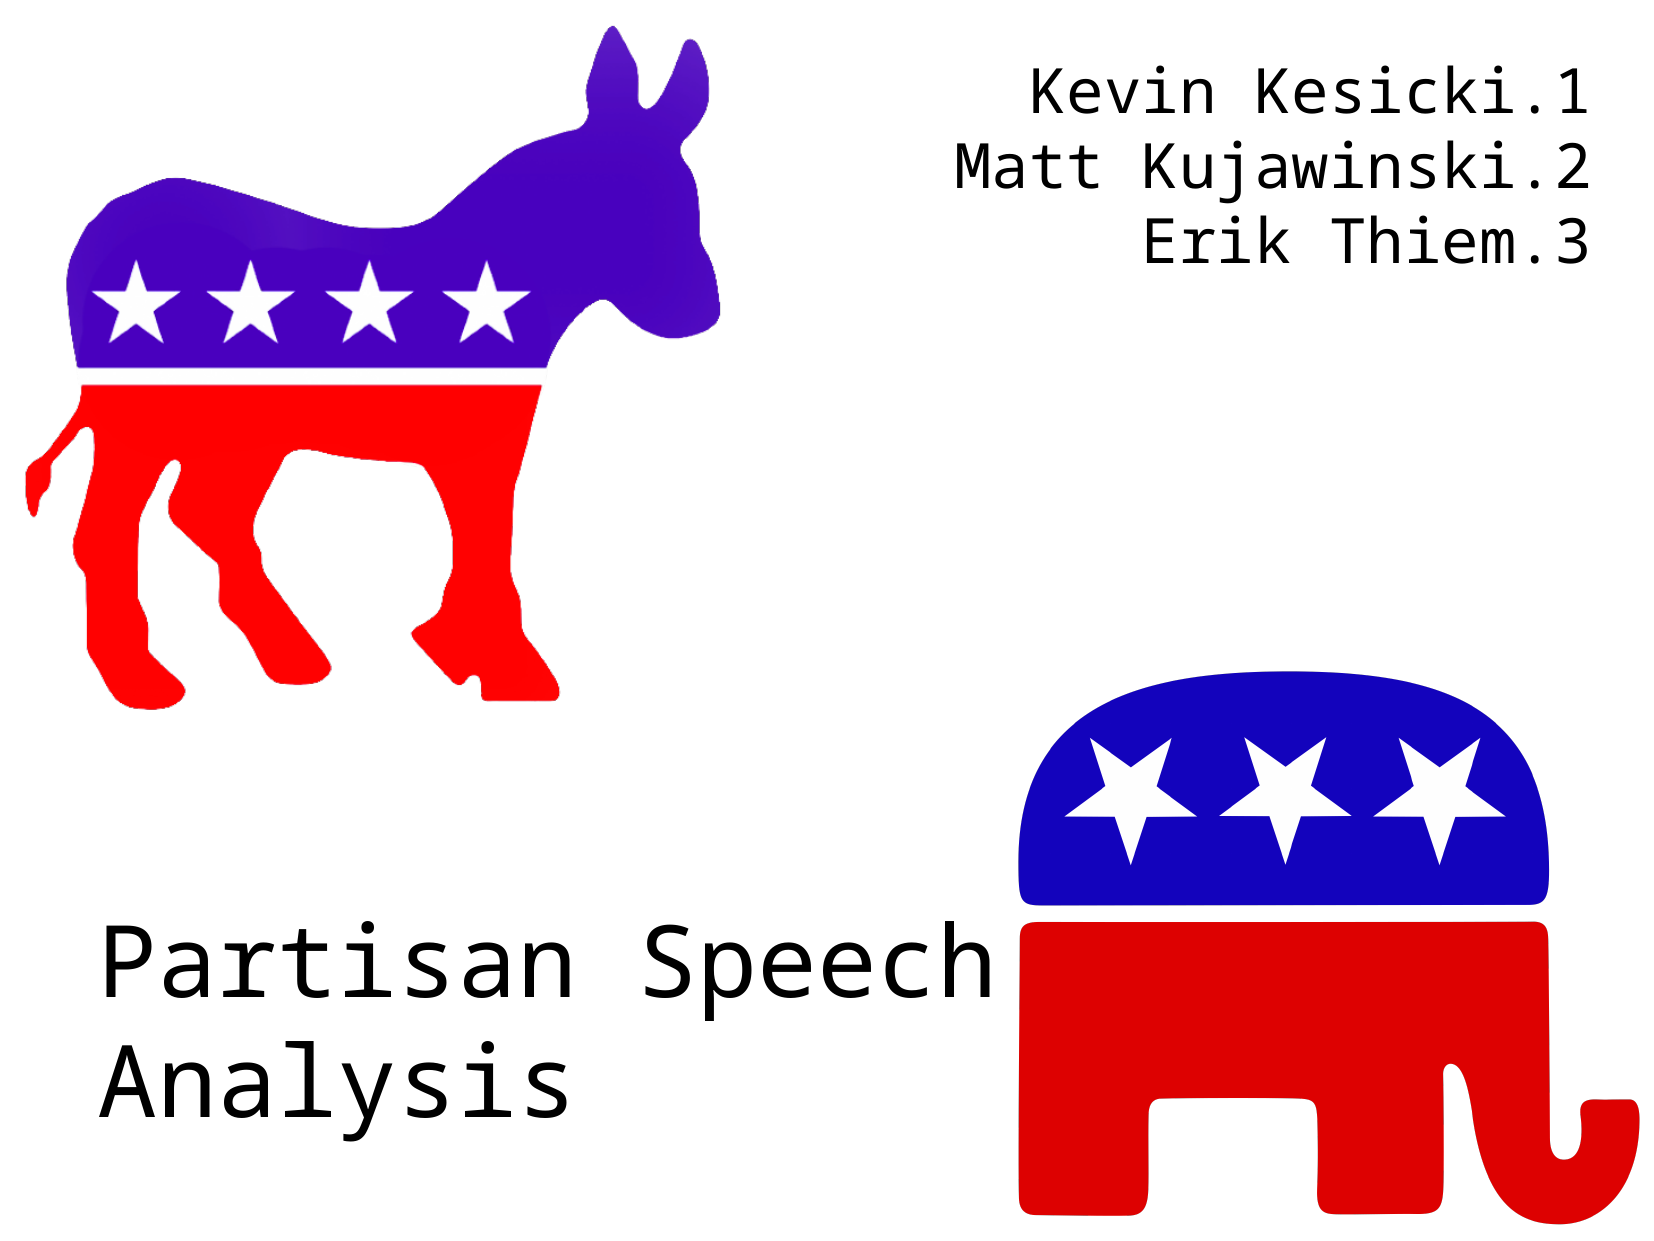

Kevin Kesicki.1
Matt Kujawinski.2
Erik Thiem.3
Partisan Speech
Analysis